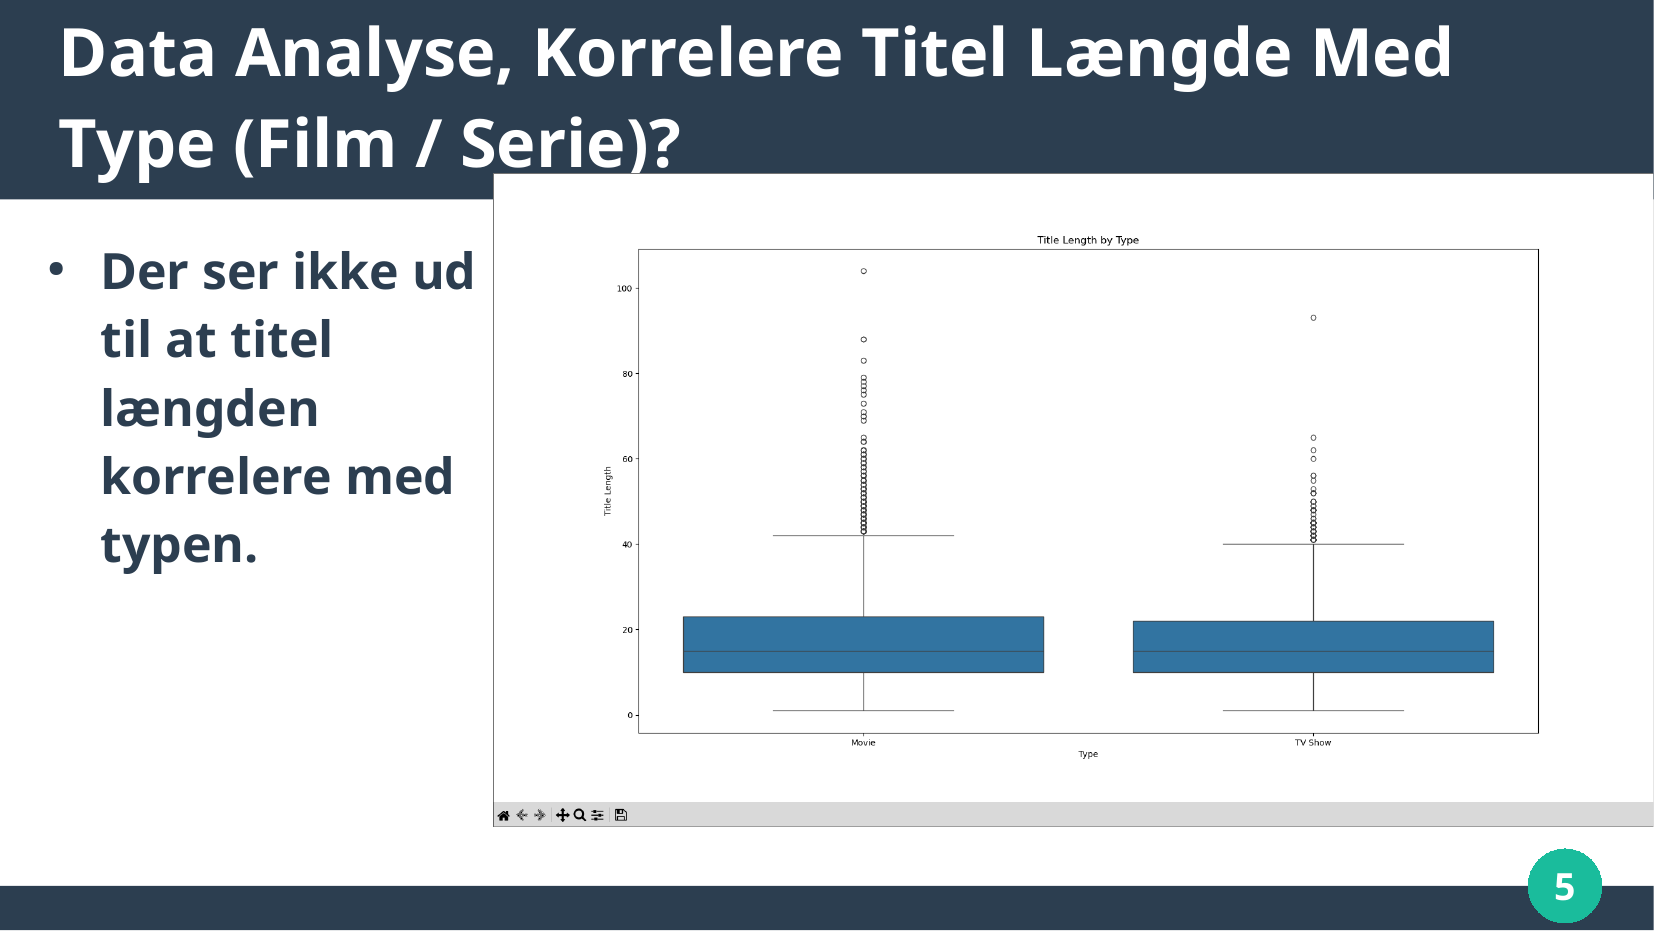

# Data Analyse, Korrelere Titel Længde Med Type (Film / Serie)?
Der ser ikke ud til at titel længden korrelere med typen.
5